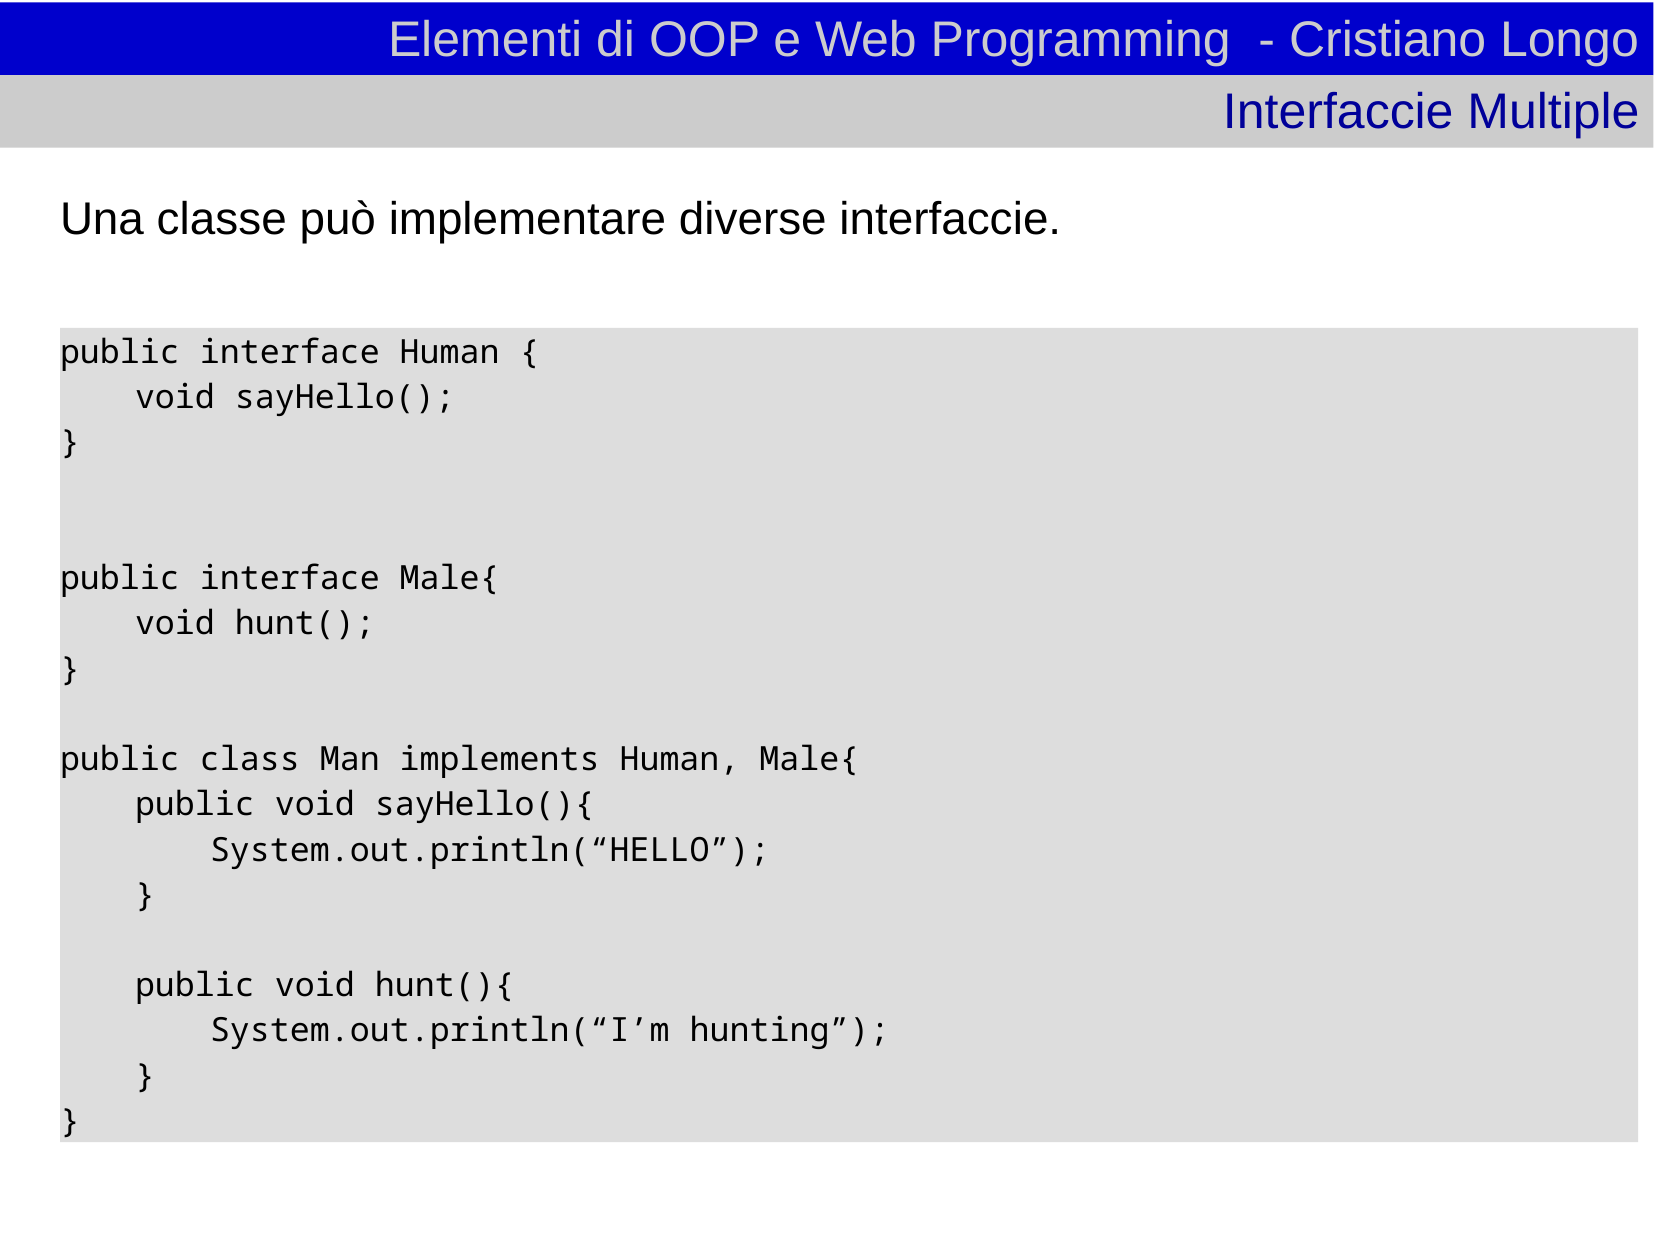

# Elementi di OOP e Web Programming - Cristiano Longo
Interfaccie Multiple
Una classe può implementare diverse interfaccie.
public interface Human {
	void sayHello();
}
public interface Male{
	void hunt();
}
public class Man implements Human, Male{
	public void sayHello(){
		System.out.println(“HELLO”);
	}
 	public void hunt(){
		System.out.println(“I’m hunting”);
	}
}